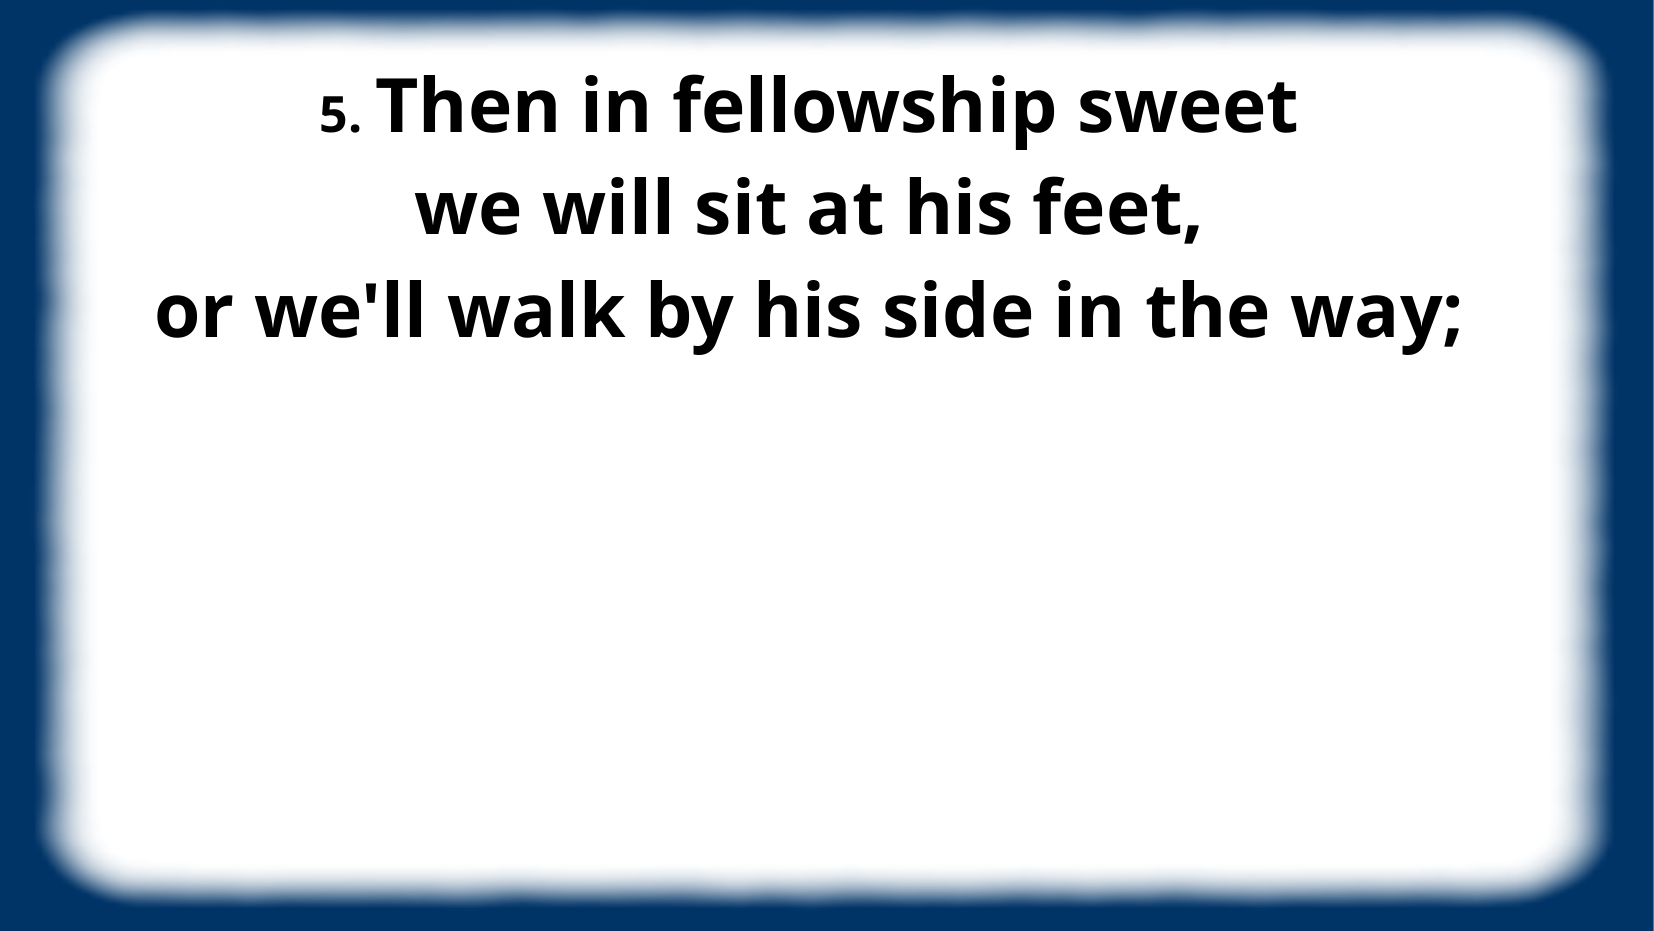

5. Then in fellowship sweet
we will sit at his feet,
or we'll walk by his side in the way;